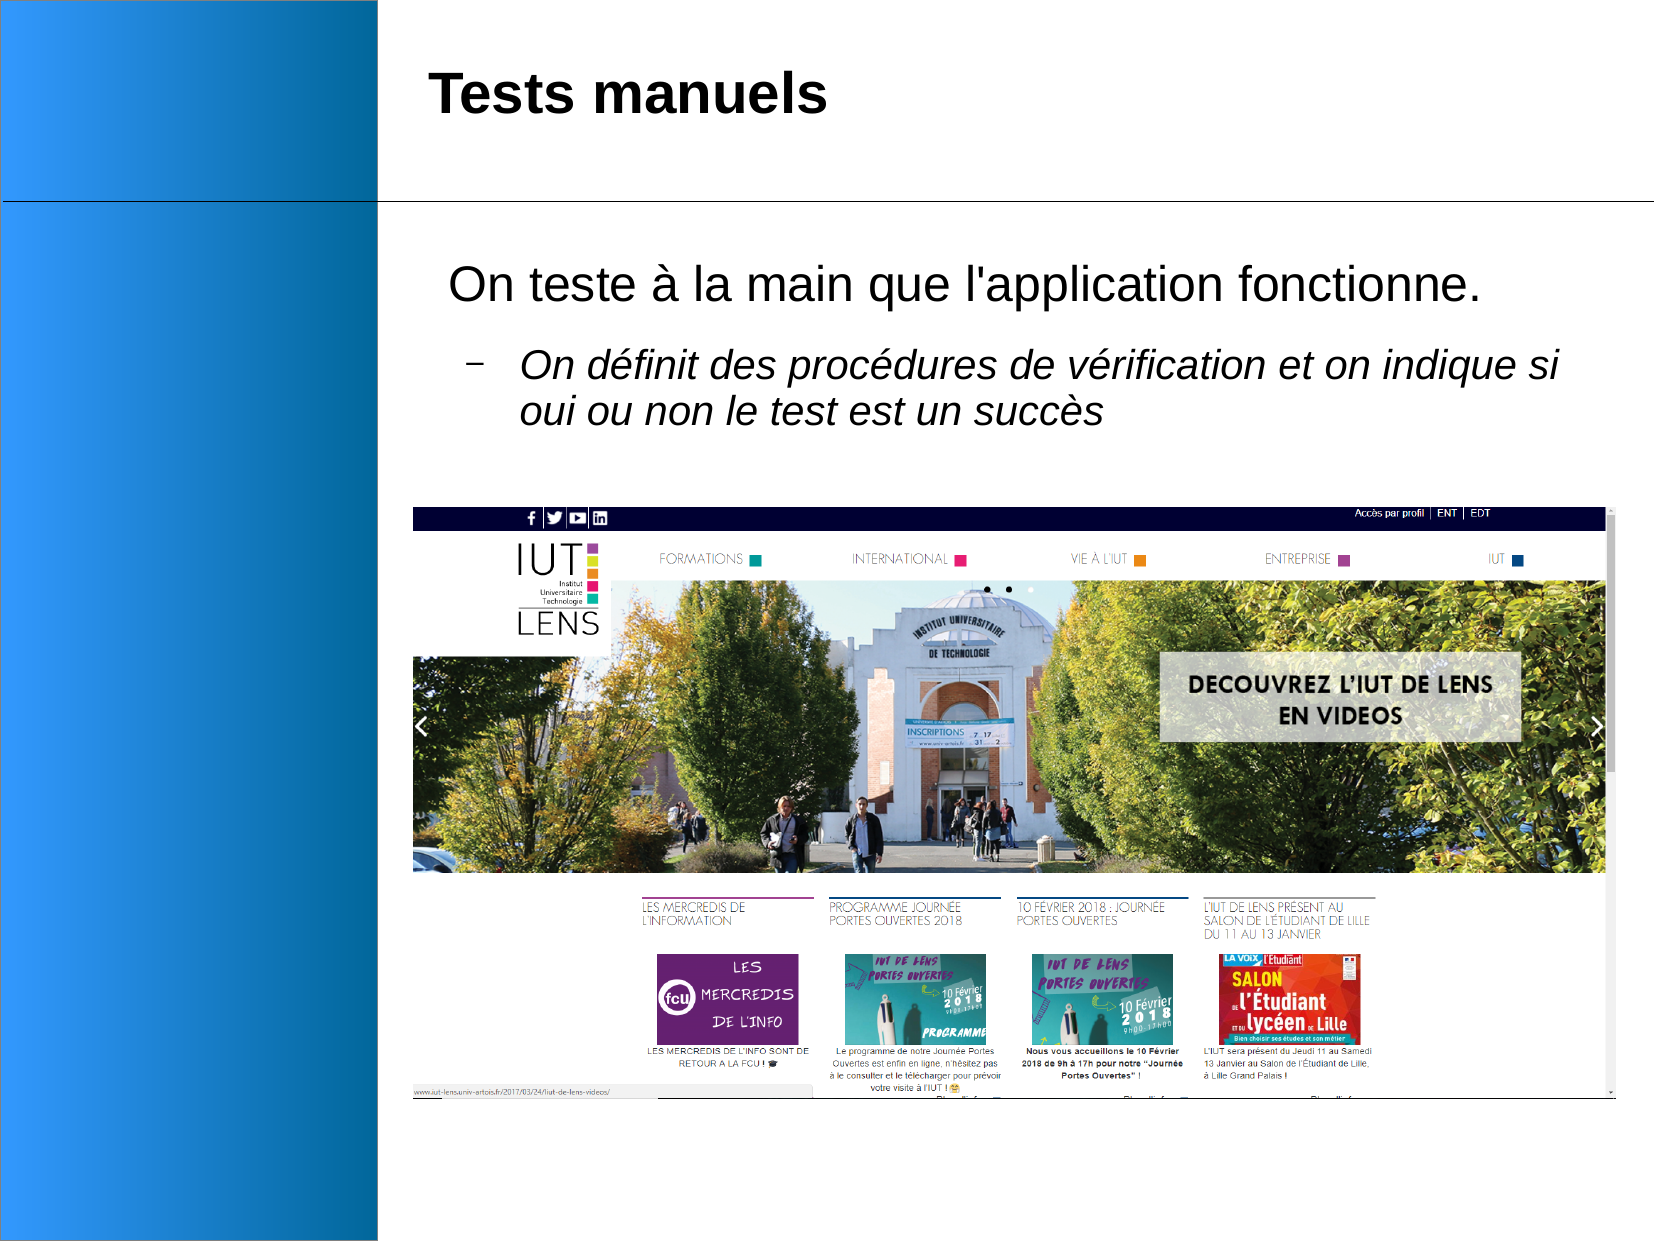

Tests manuels
# On teste à la main que l'application fonctionne.
On définit des procédures de vérification et on indique si oui ou non le test est un succès